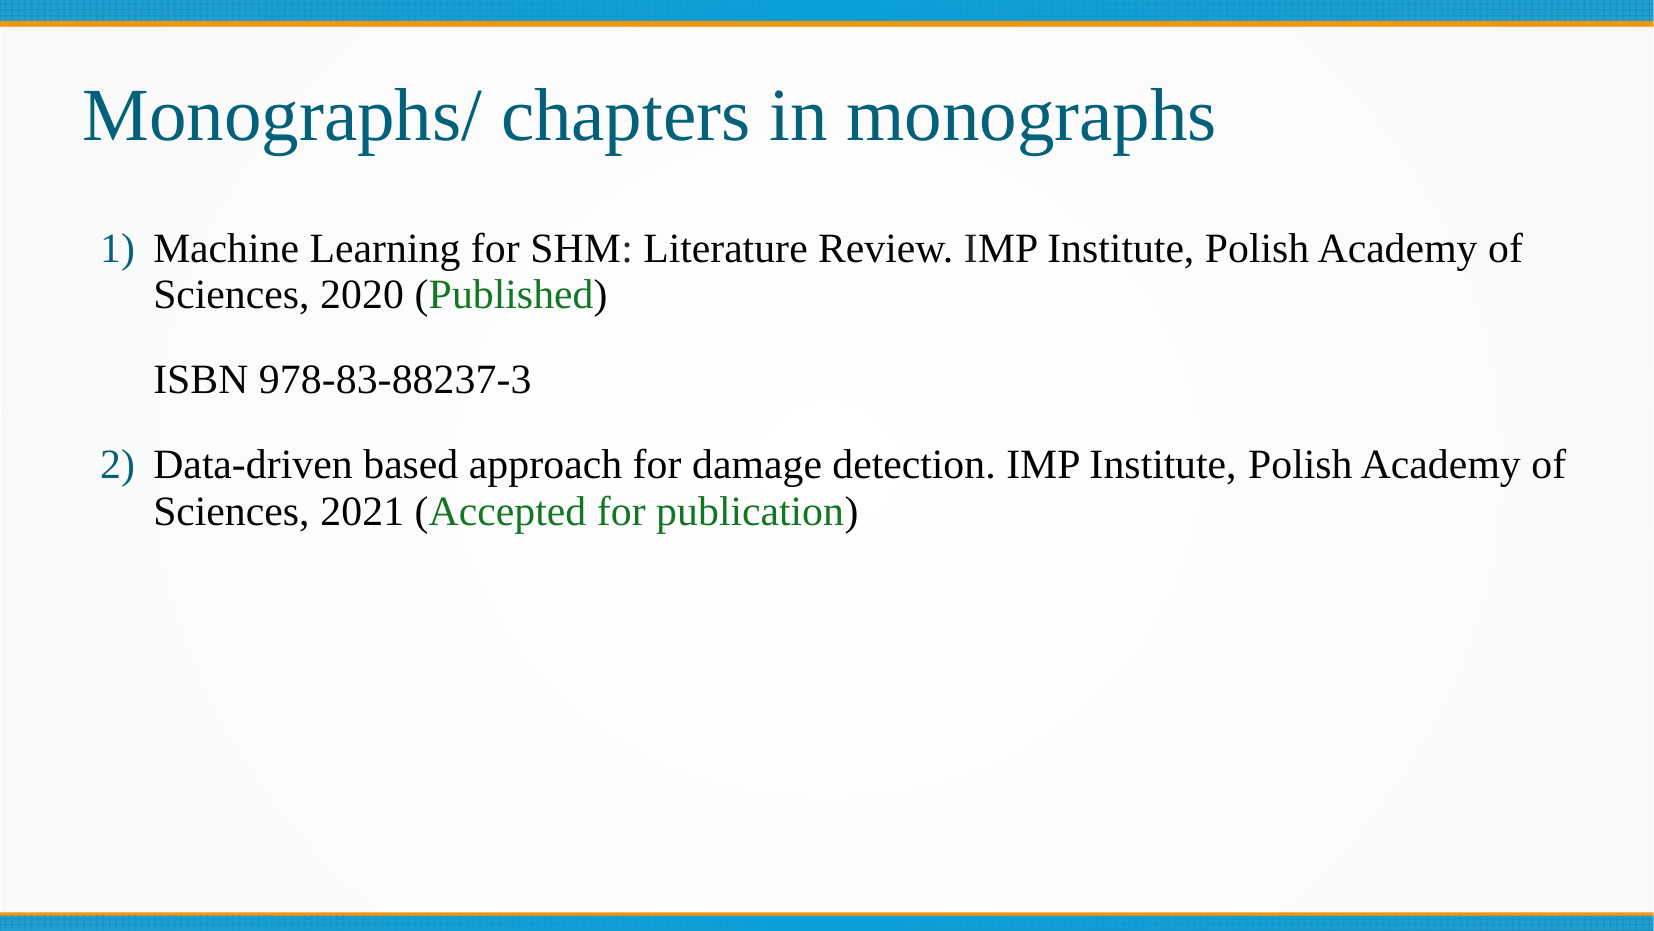

# Monographs/ chapters in monographs
Machine Learning for SHM: Literature Review. IMP Institute, Polish Academy of Sciences, 2020 (Published)
ISBN 978-83-88237-3
Data-driven based approach for damage detection. IMP Institute, Polish Academy of Sciences, 2021 (Accepted for publication)